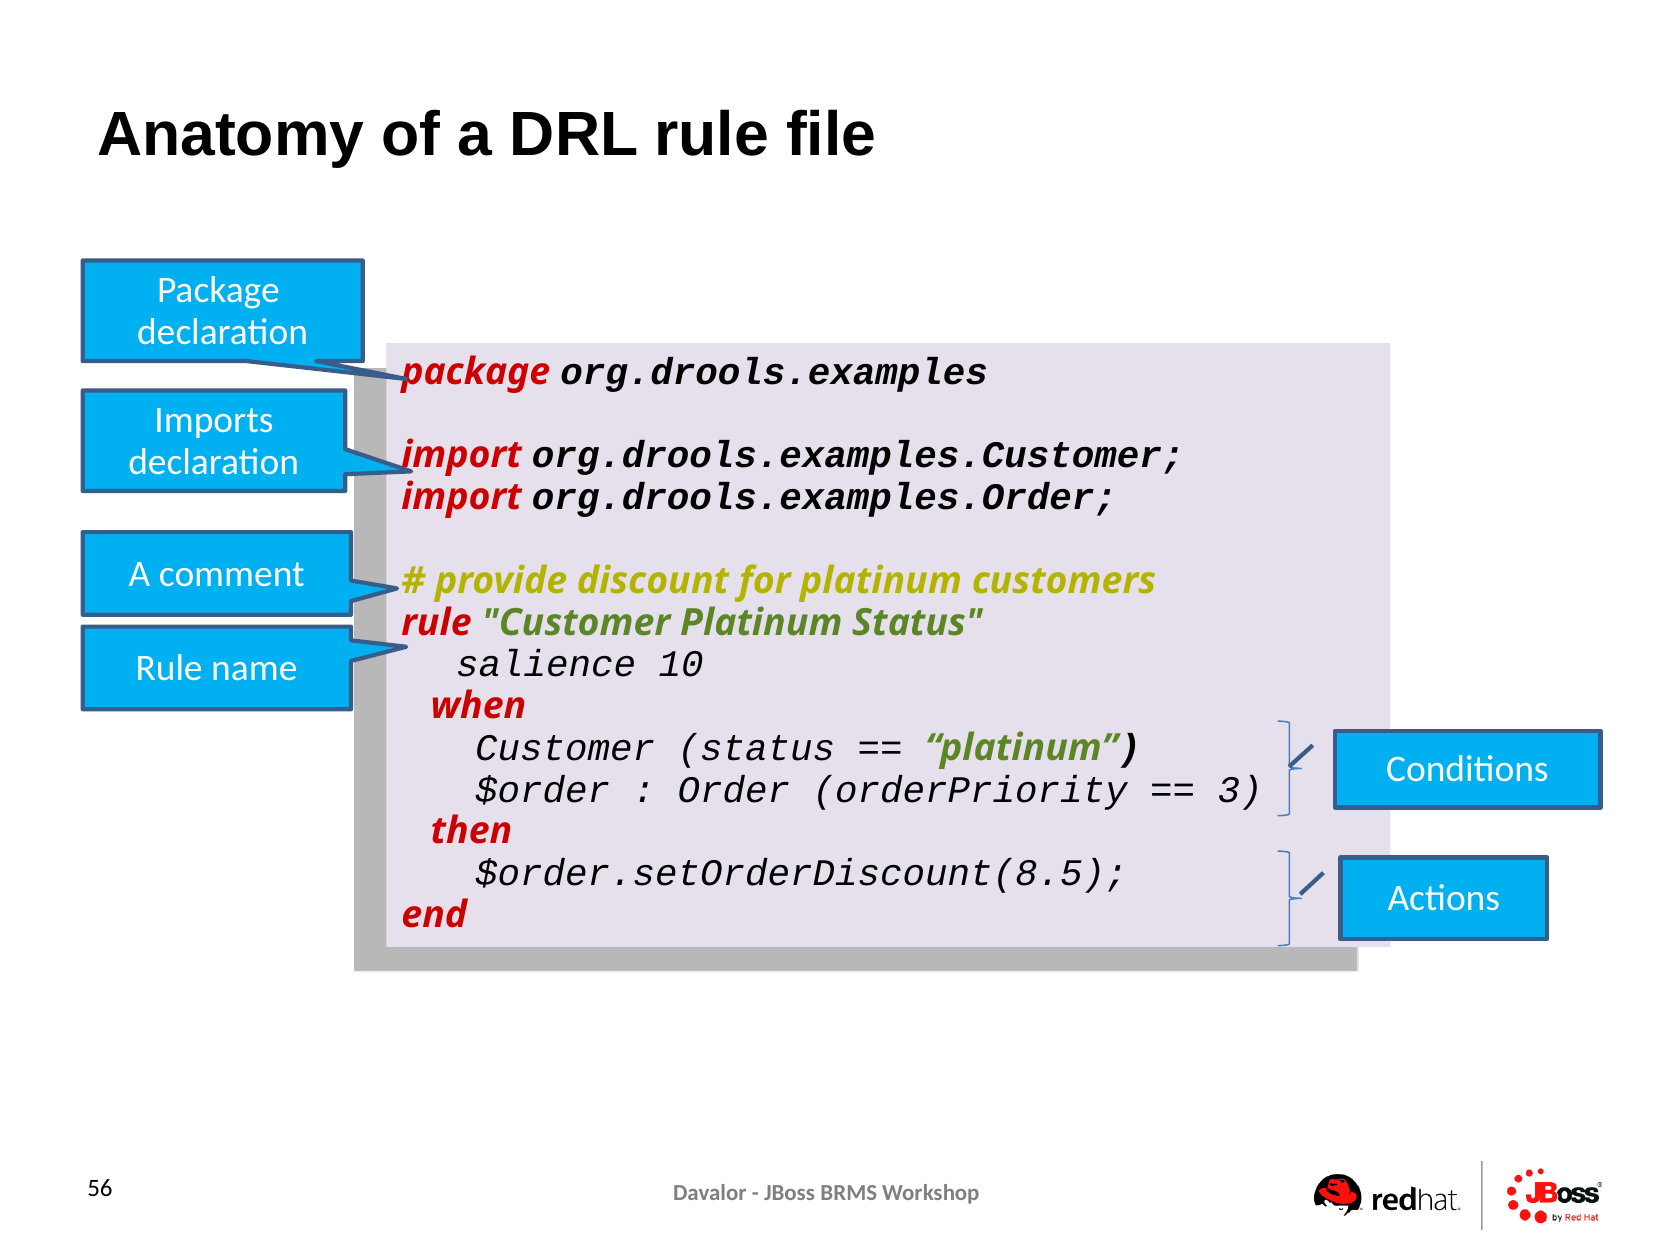

# Anatomy of a DRL rule file
Package
declaration
package org.drools.examples
import org.drools.examples.Customer;
import org.drools.examples.Order;
# provide discount for platinum customers
rule "Customer Platinum Status"
  salience 10
 when
	Customer (status == “platinum”)
	$order : Order (orderPriority == 3)
 then
	$order.setOrderDiscount(8.5);
end
Imports
declaration
A comment
Rule name
Conditions
Actions